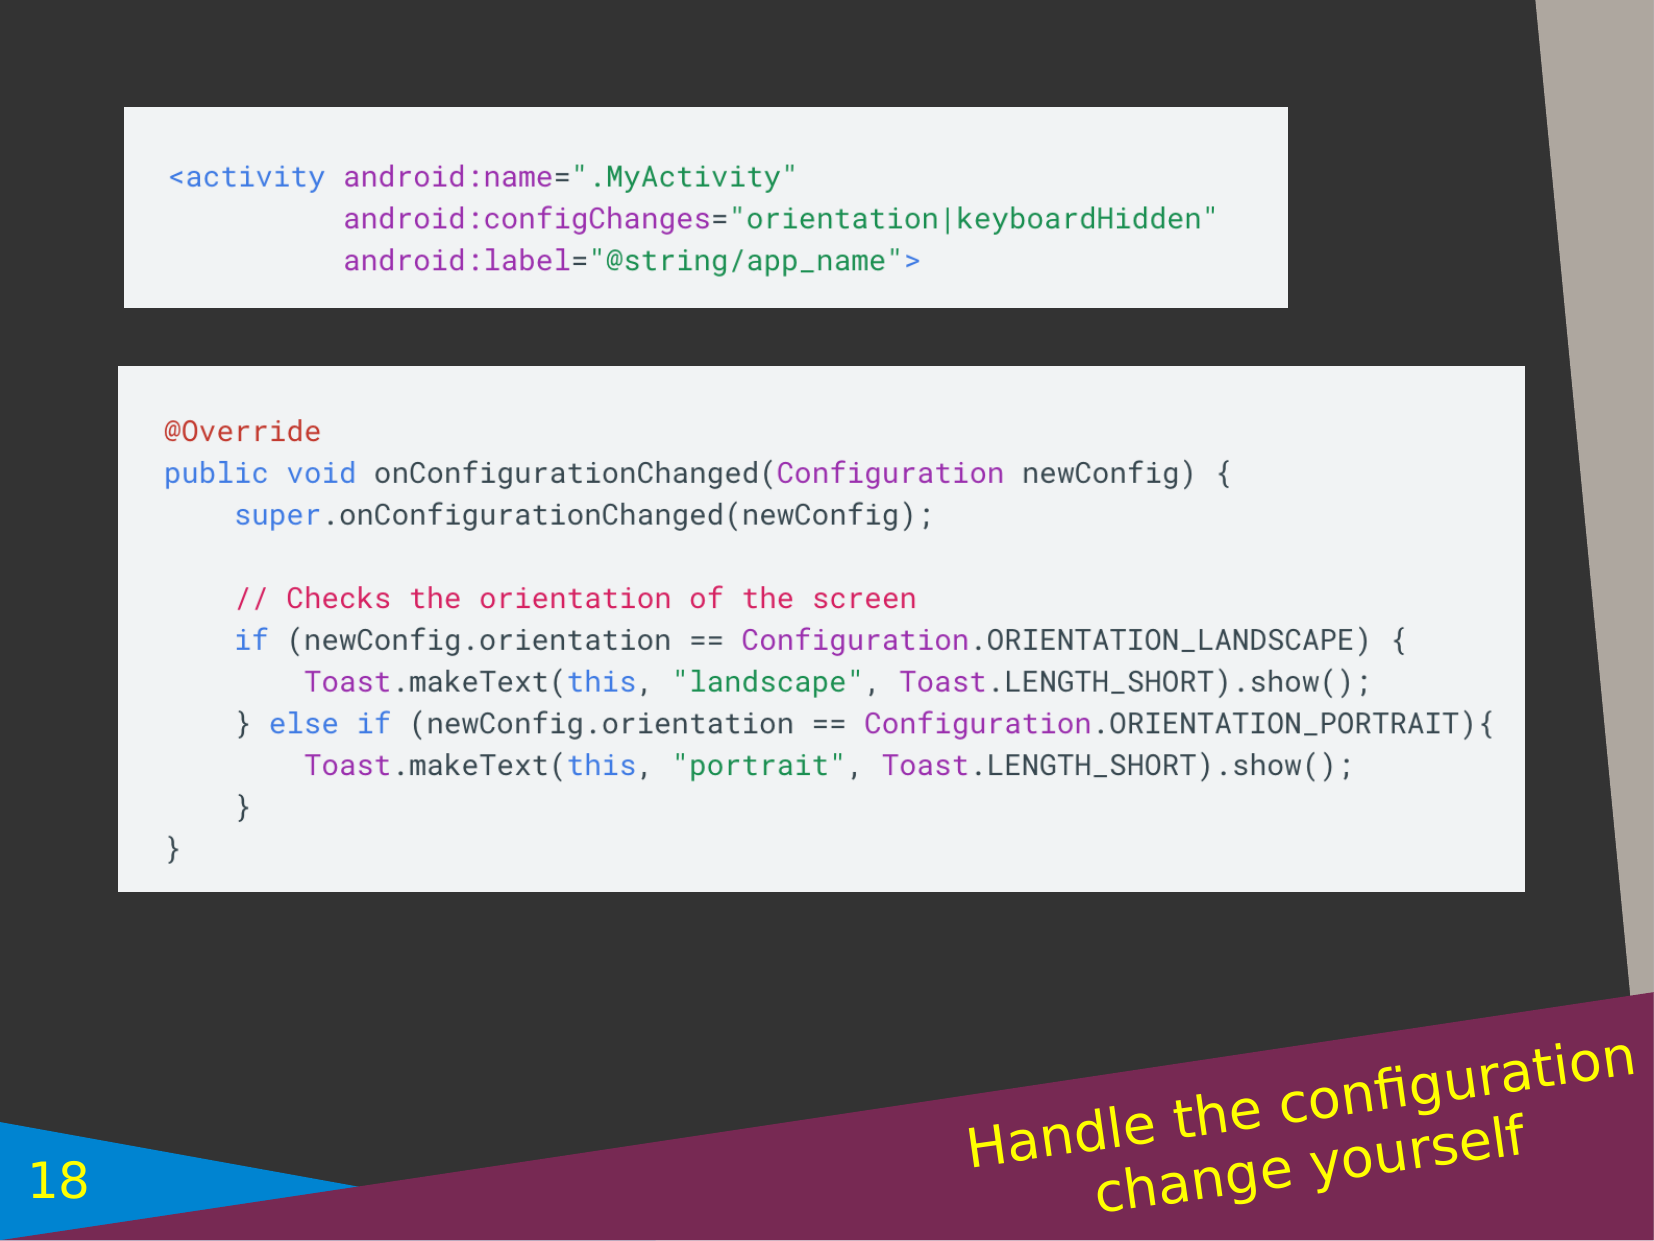

# Handle the configuration change yourself
18